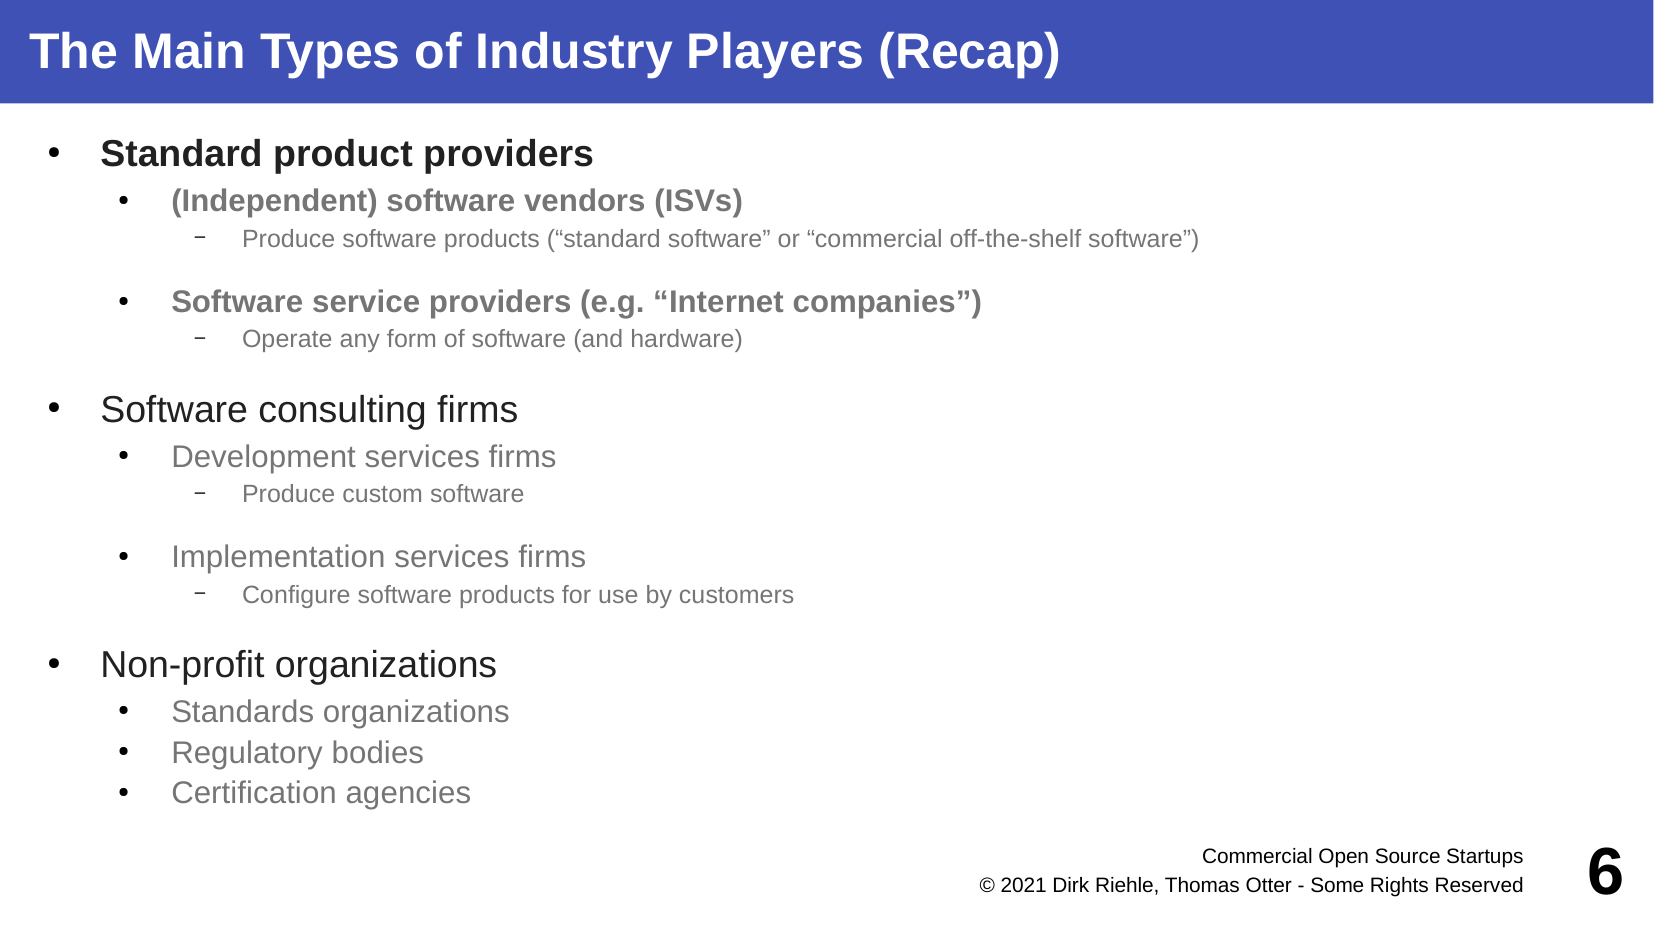

# The Main Types of Industry Players (Recap)
Standard product providers
(Independent) software vendors (ISVs)
Produce software products (“standard software” or “commercial off-the-shelf software”)
Software service providers (e.g. “Internet companies”)
Operate any form of software (and hardware)
Software consulting firms
Development services firms
Produce custom software
Implementation services firms
Configure software products for use by customers
Non-profit organizations
Standards organizations
Regulatory bodies
Certification agencies
Commercial Open Source Startups
6
© 2021 Dirk Riehle, Thomas Otter - Some Rights Reserved